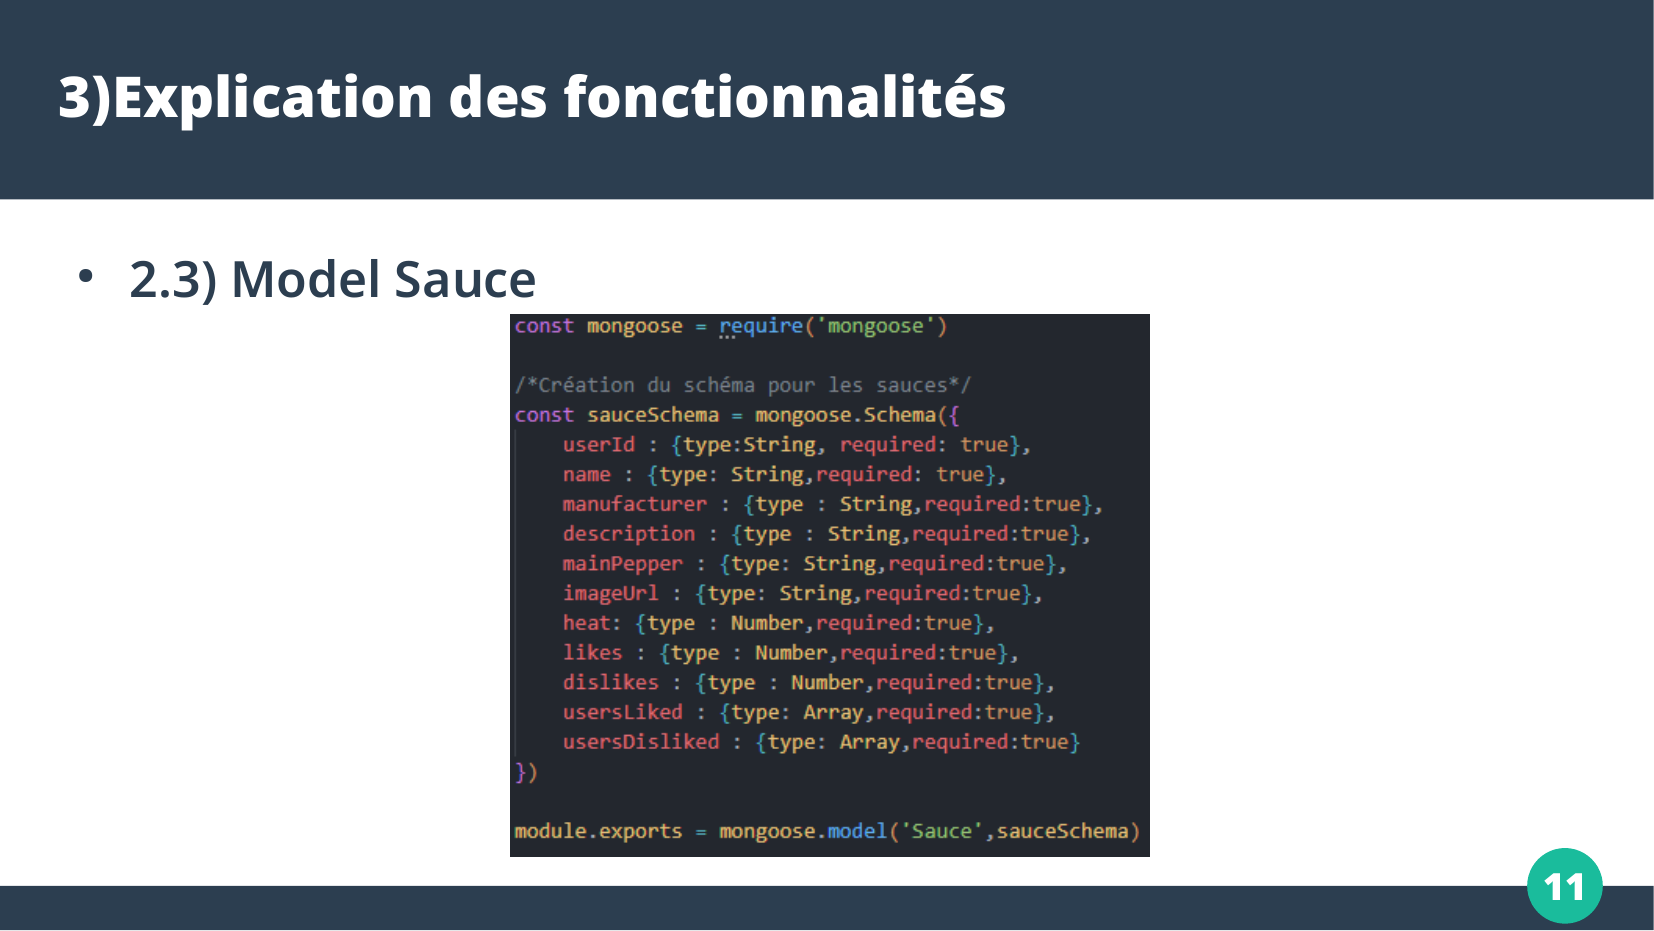

# 3)Explication des fonctionnalités
2.3) Model Sauce